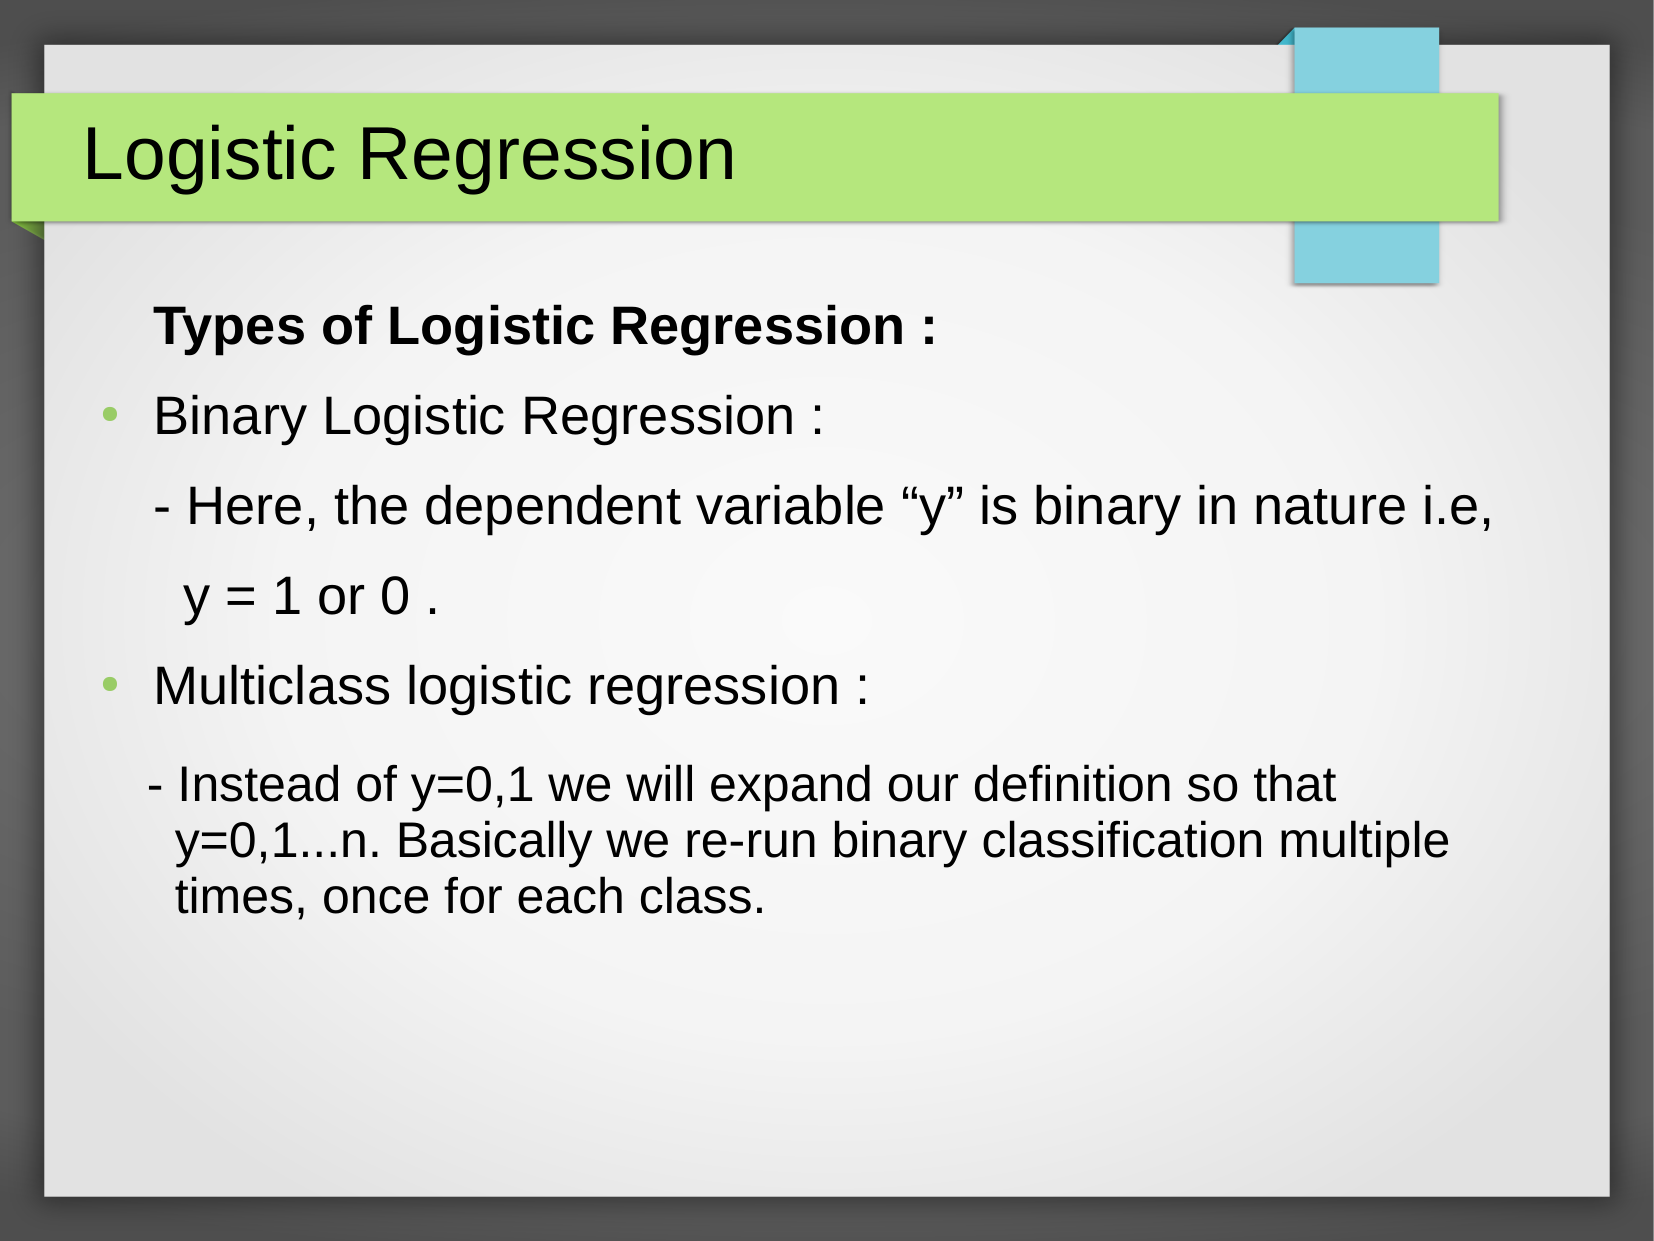

# Logistic Regression
Types of Logistic Regression :
Binary Logistic Regression :
- Here, the dependent variable “y” is binary in nature i.e,
 y = 1 or 0 .
Multiclass logistic regression :
 - Instead of y=0,1 we will expand our definition so that
 y=0,1...n. Basically we re-run binary classification multiple
 times, once for each class.